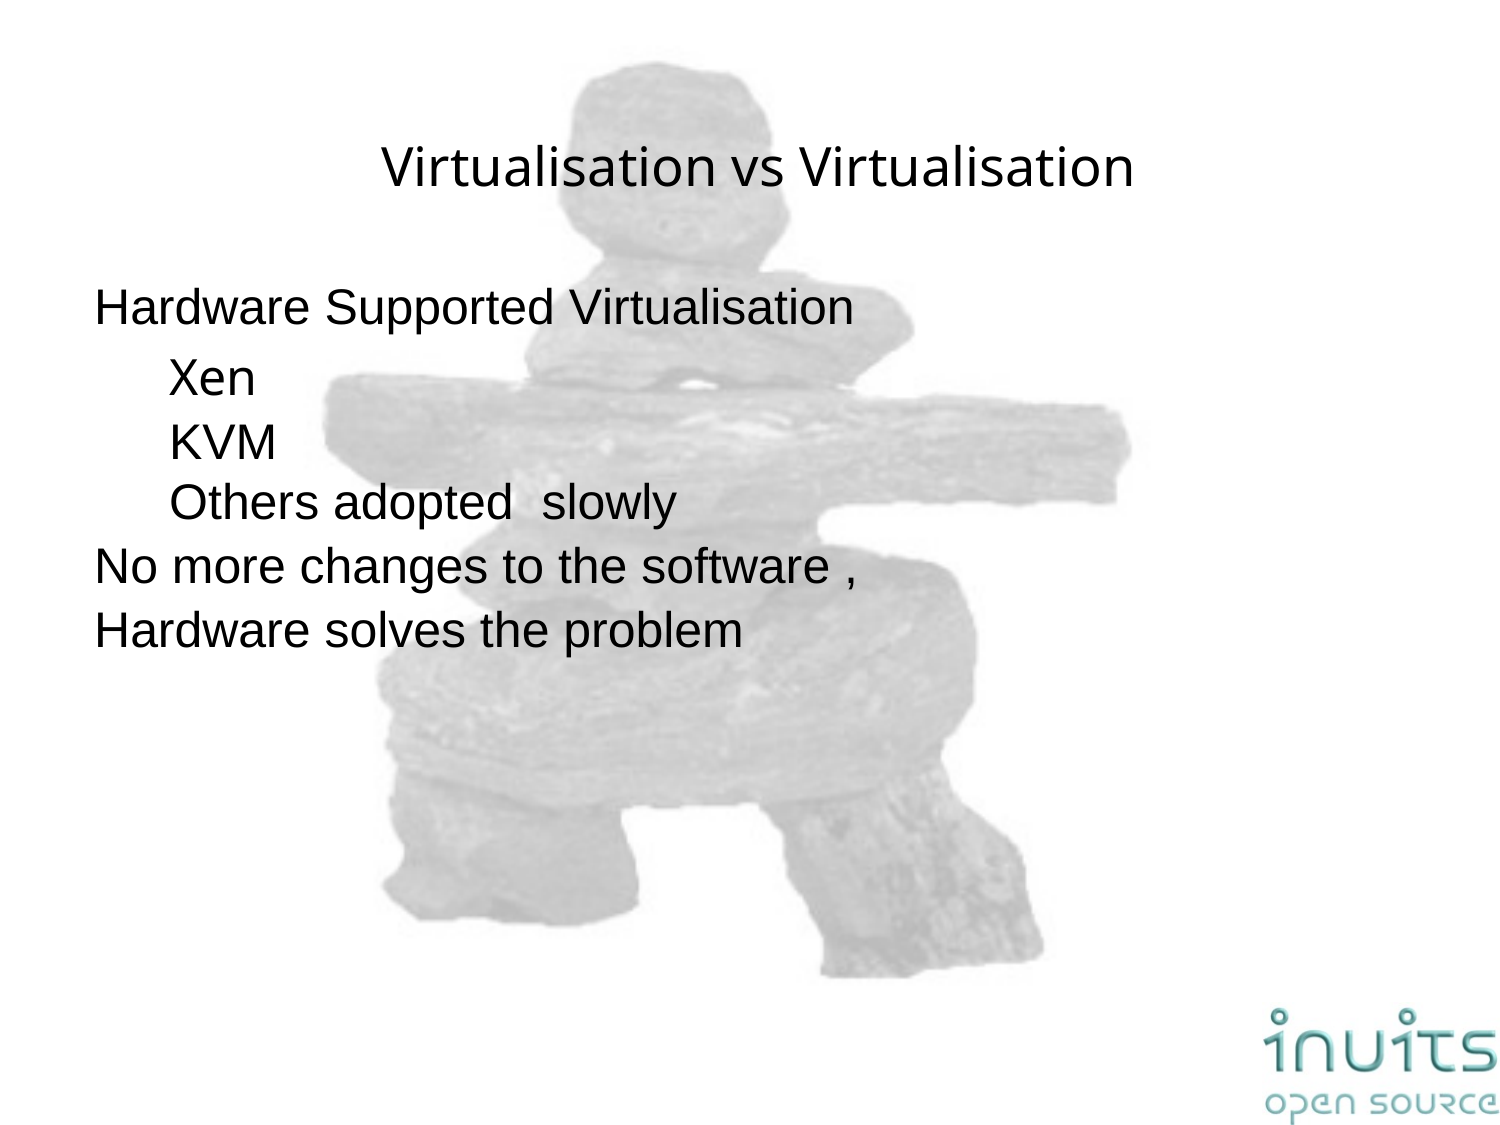

# Virtualisation vs Virtualisation
Hardware Supported Virtualisation
Xen
KVM
Others adopted slowly
No more changes to the software ,
Hardware solves the problem